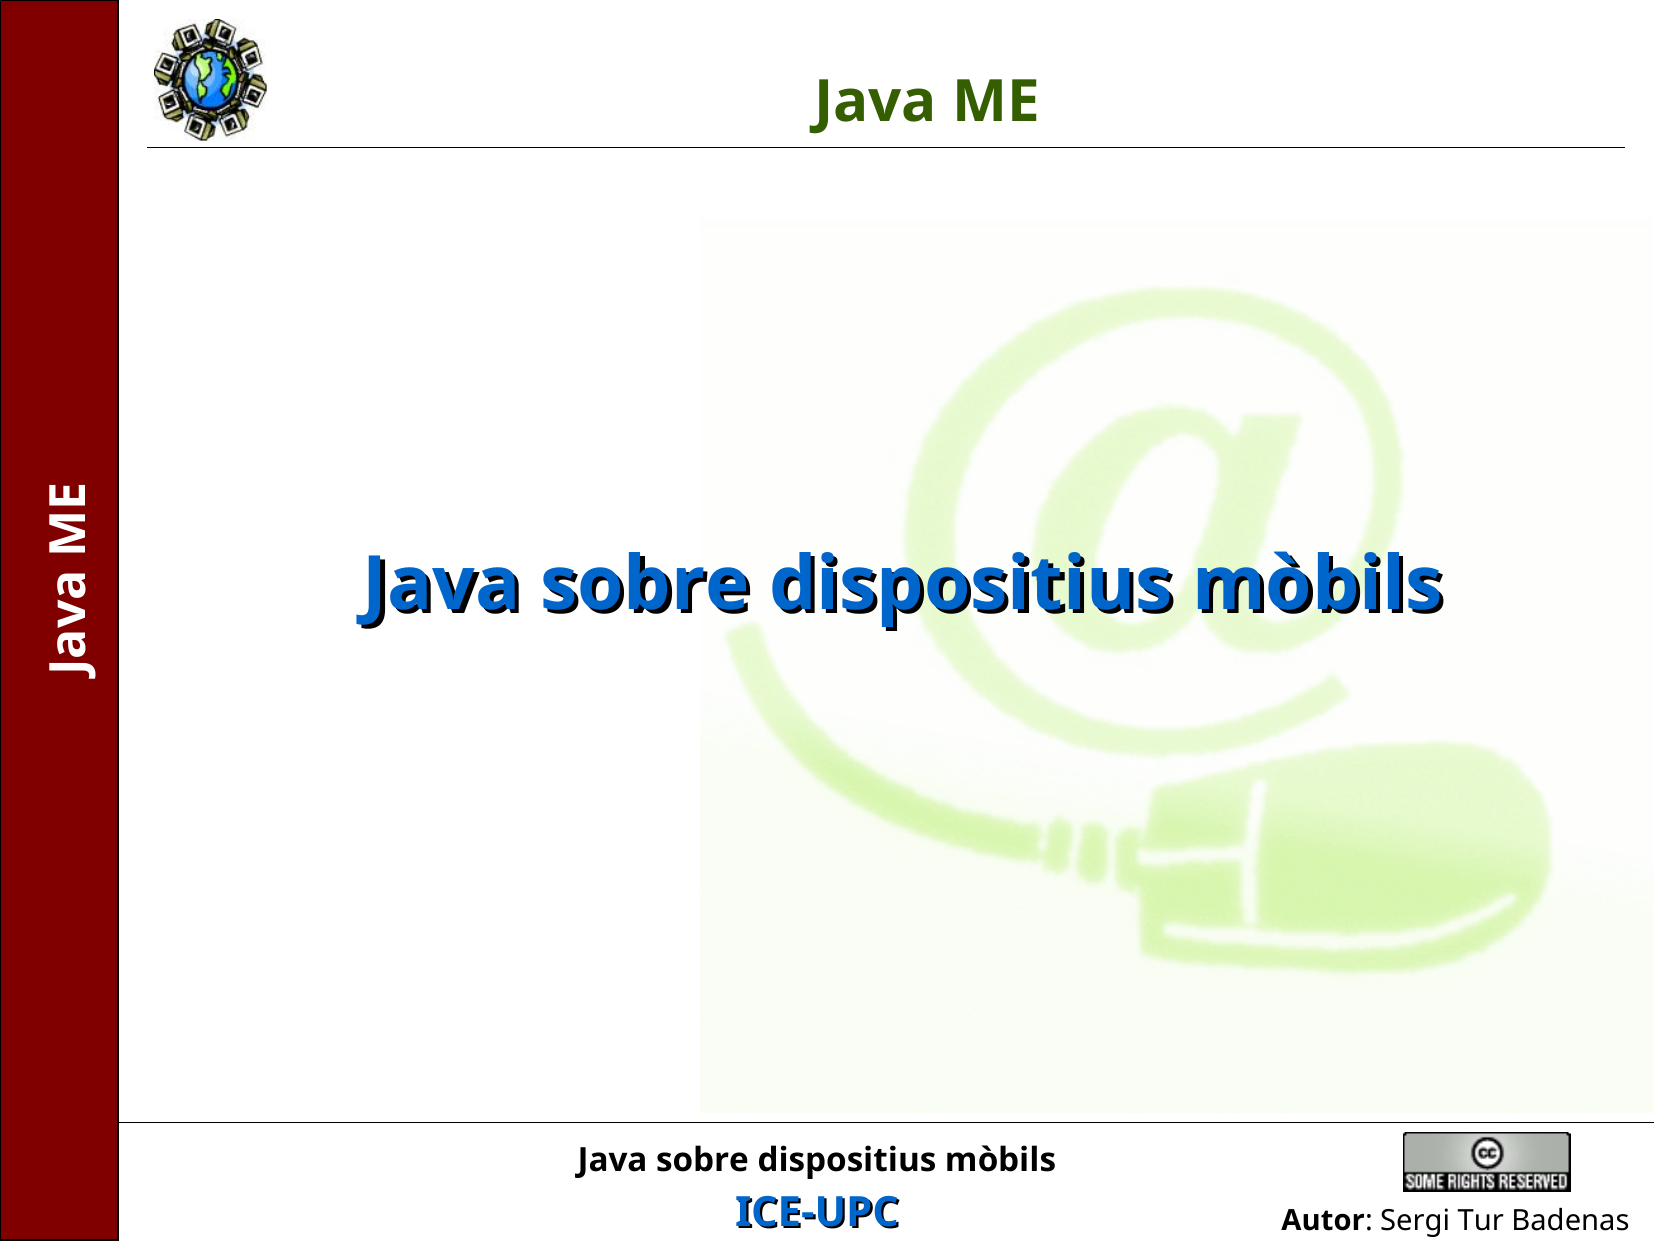

# Java ME
Java sobre dispositius mòbils